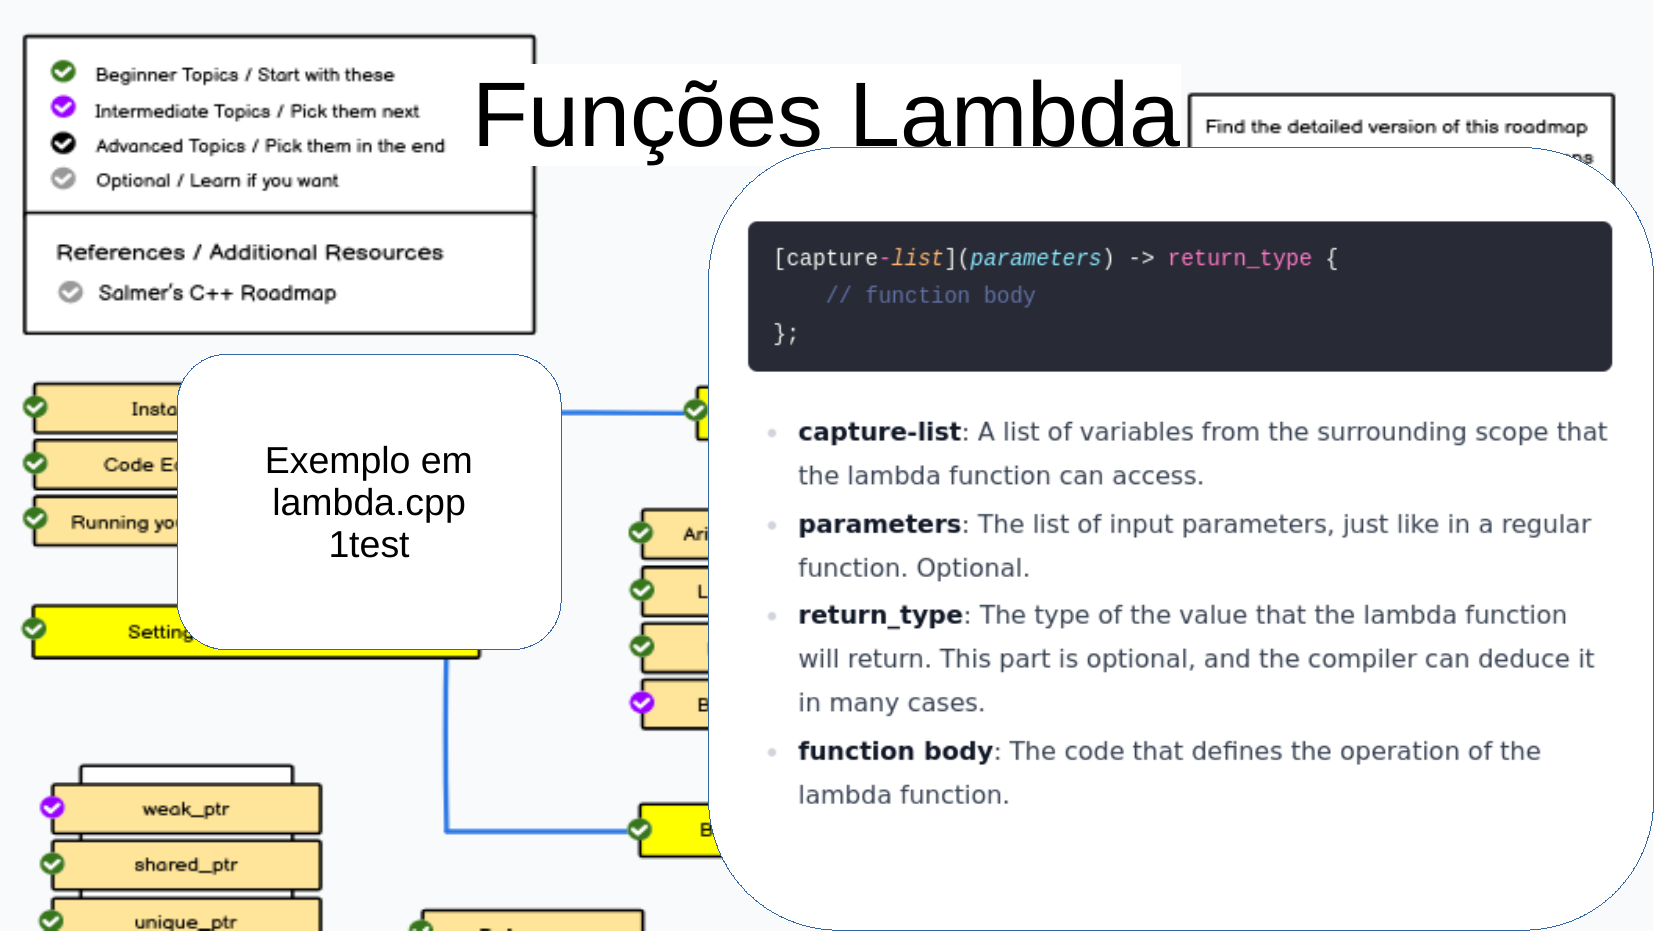

# Funções Lambda
Exemplo em lambda.cpp
1test